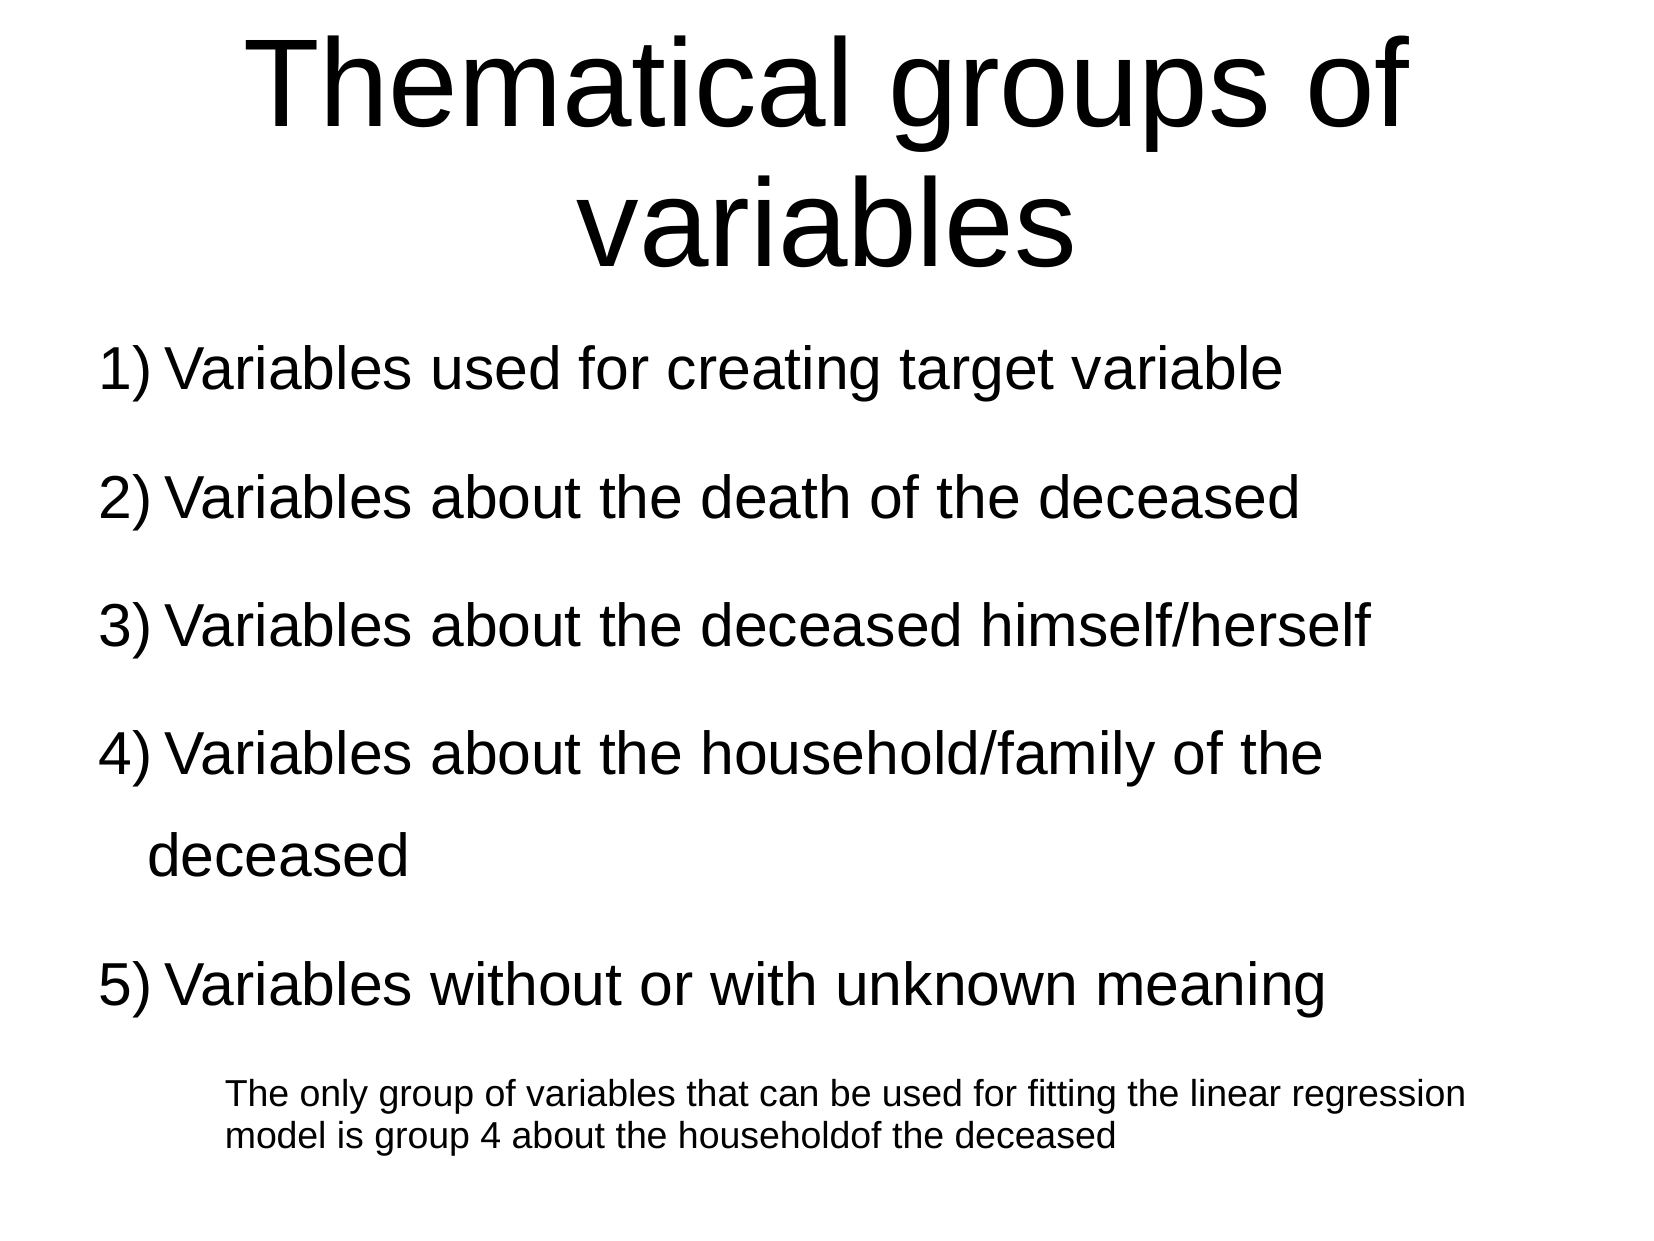

# Thematical groups of variables
 Variables used for creating target variable
 Variables about the death of the deceased
 Variables about the deceased himself/herself
 Variables about the household/family of the deceased
 Variables without or with unknown meaning
The only group of variables that can be used for fitting the linear regression model is group 4 about the householdof the deceased